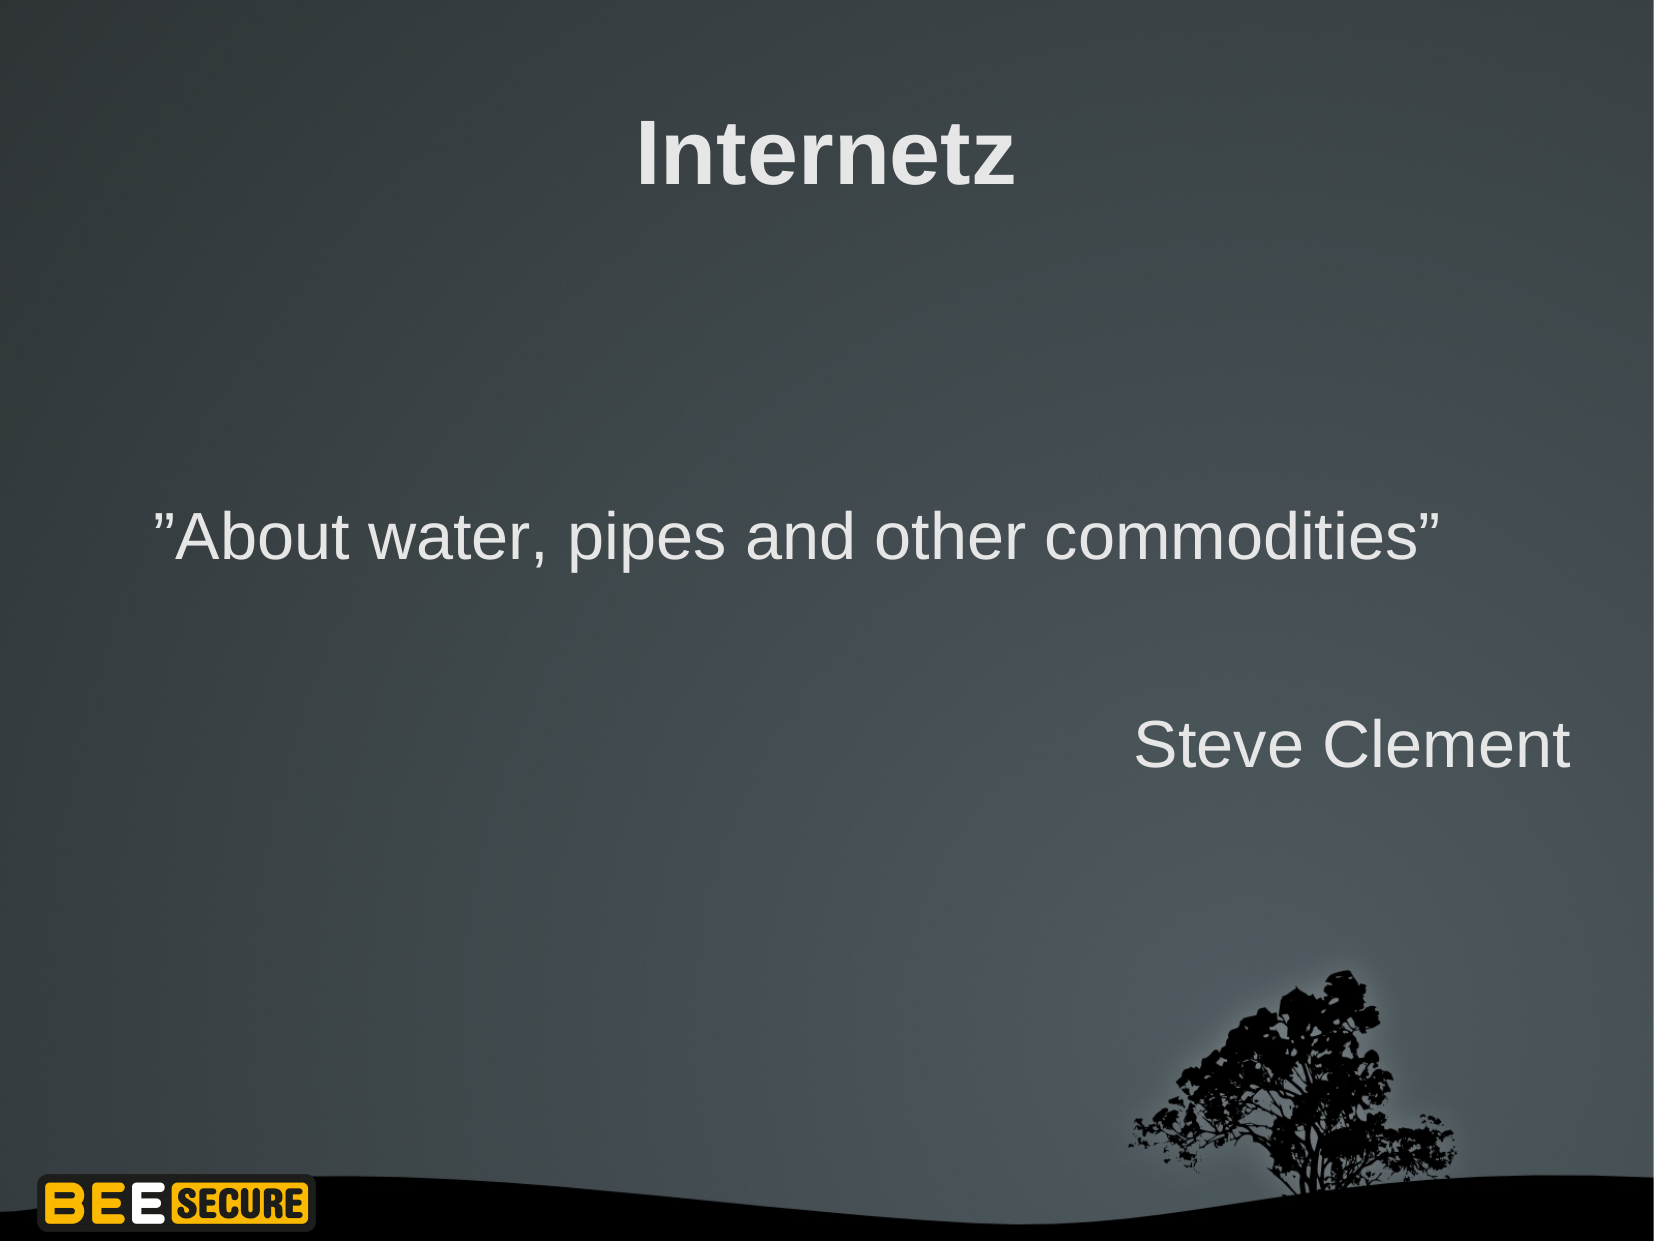

# Internetz
”About water, pipes and other commodities”
Steve Clement